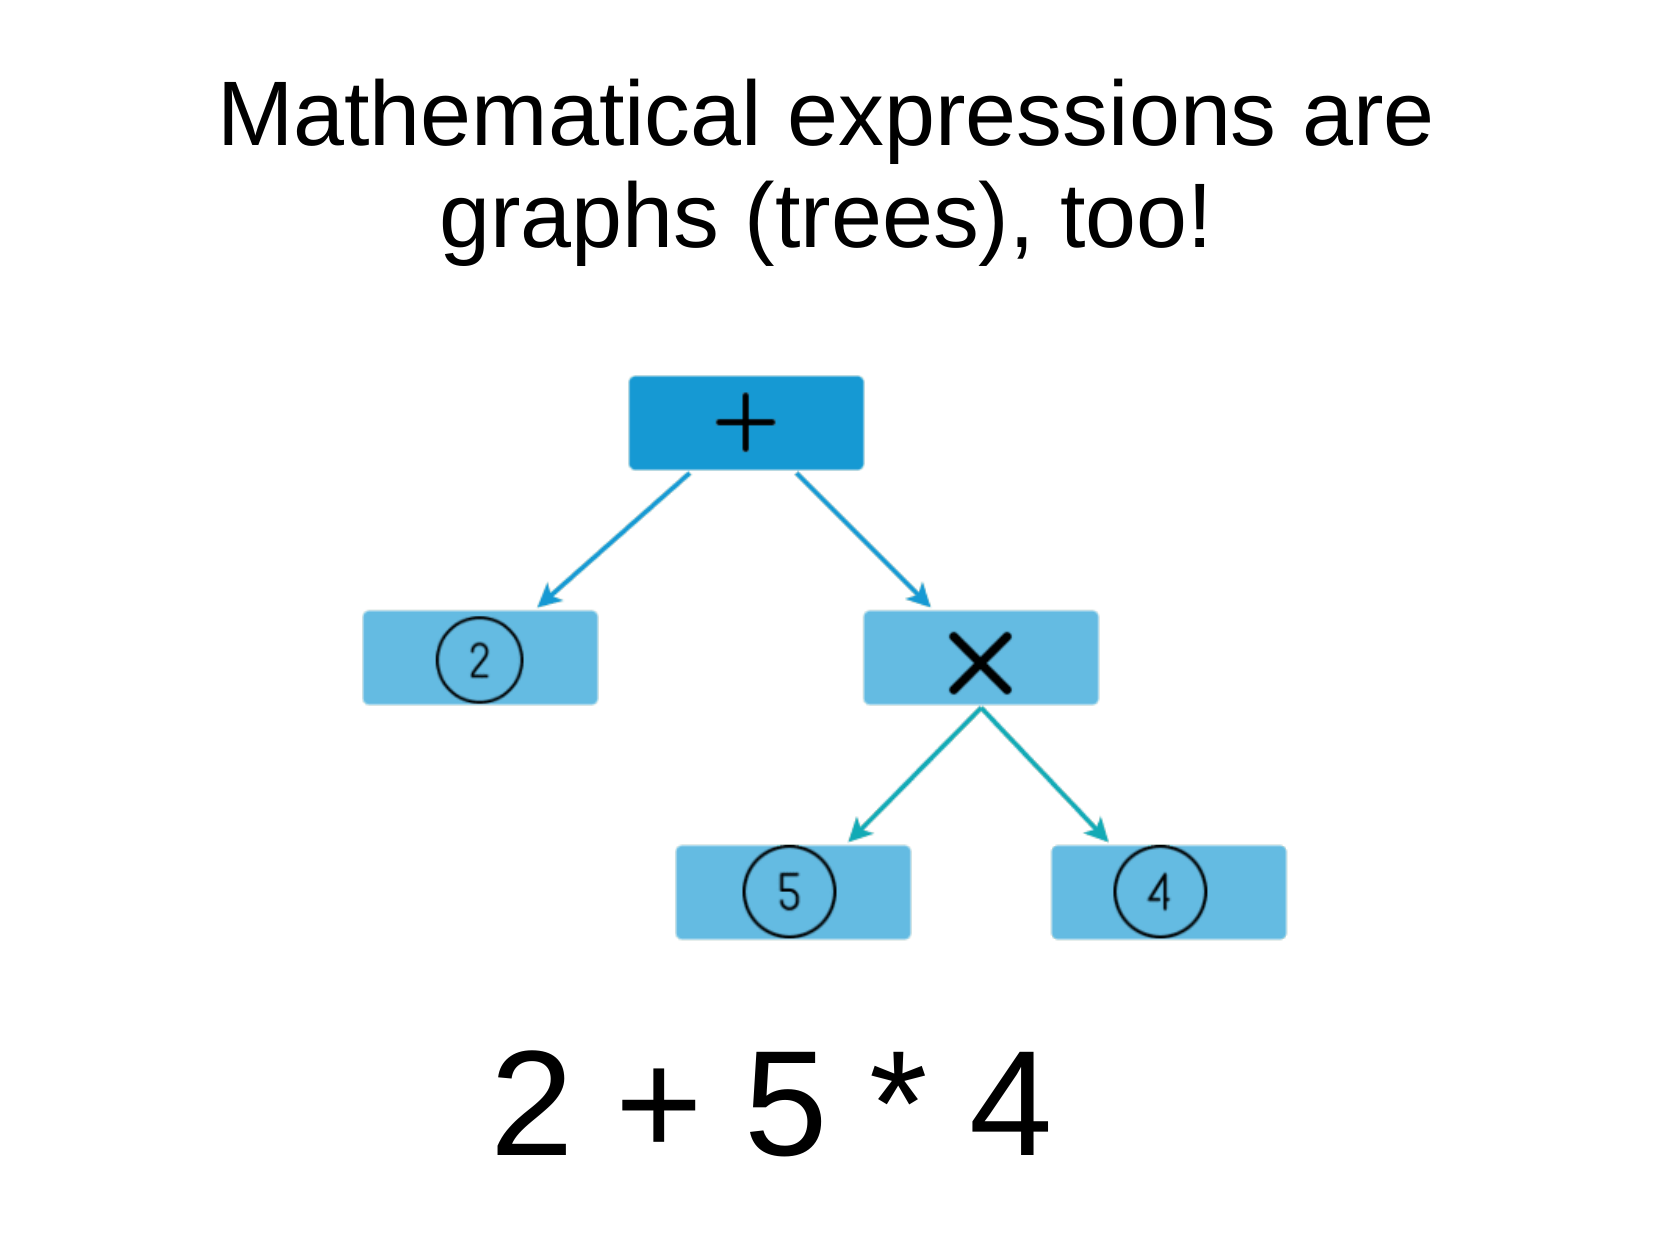

# Mathematical expressions are graphs (trees), too!
2 + 5 * 4